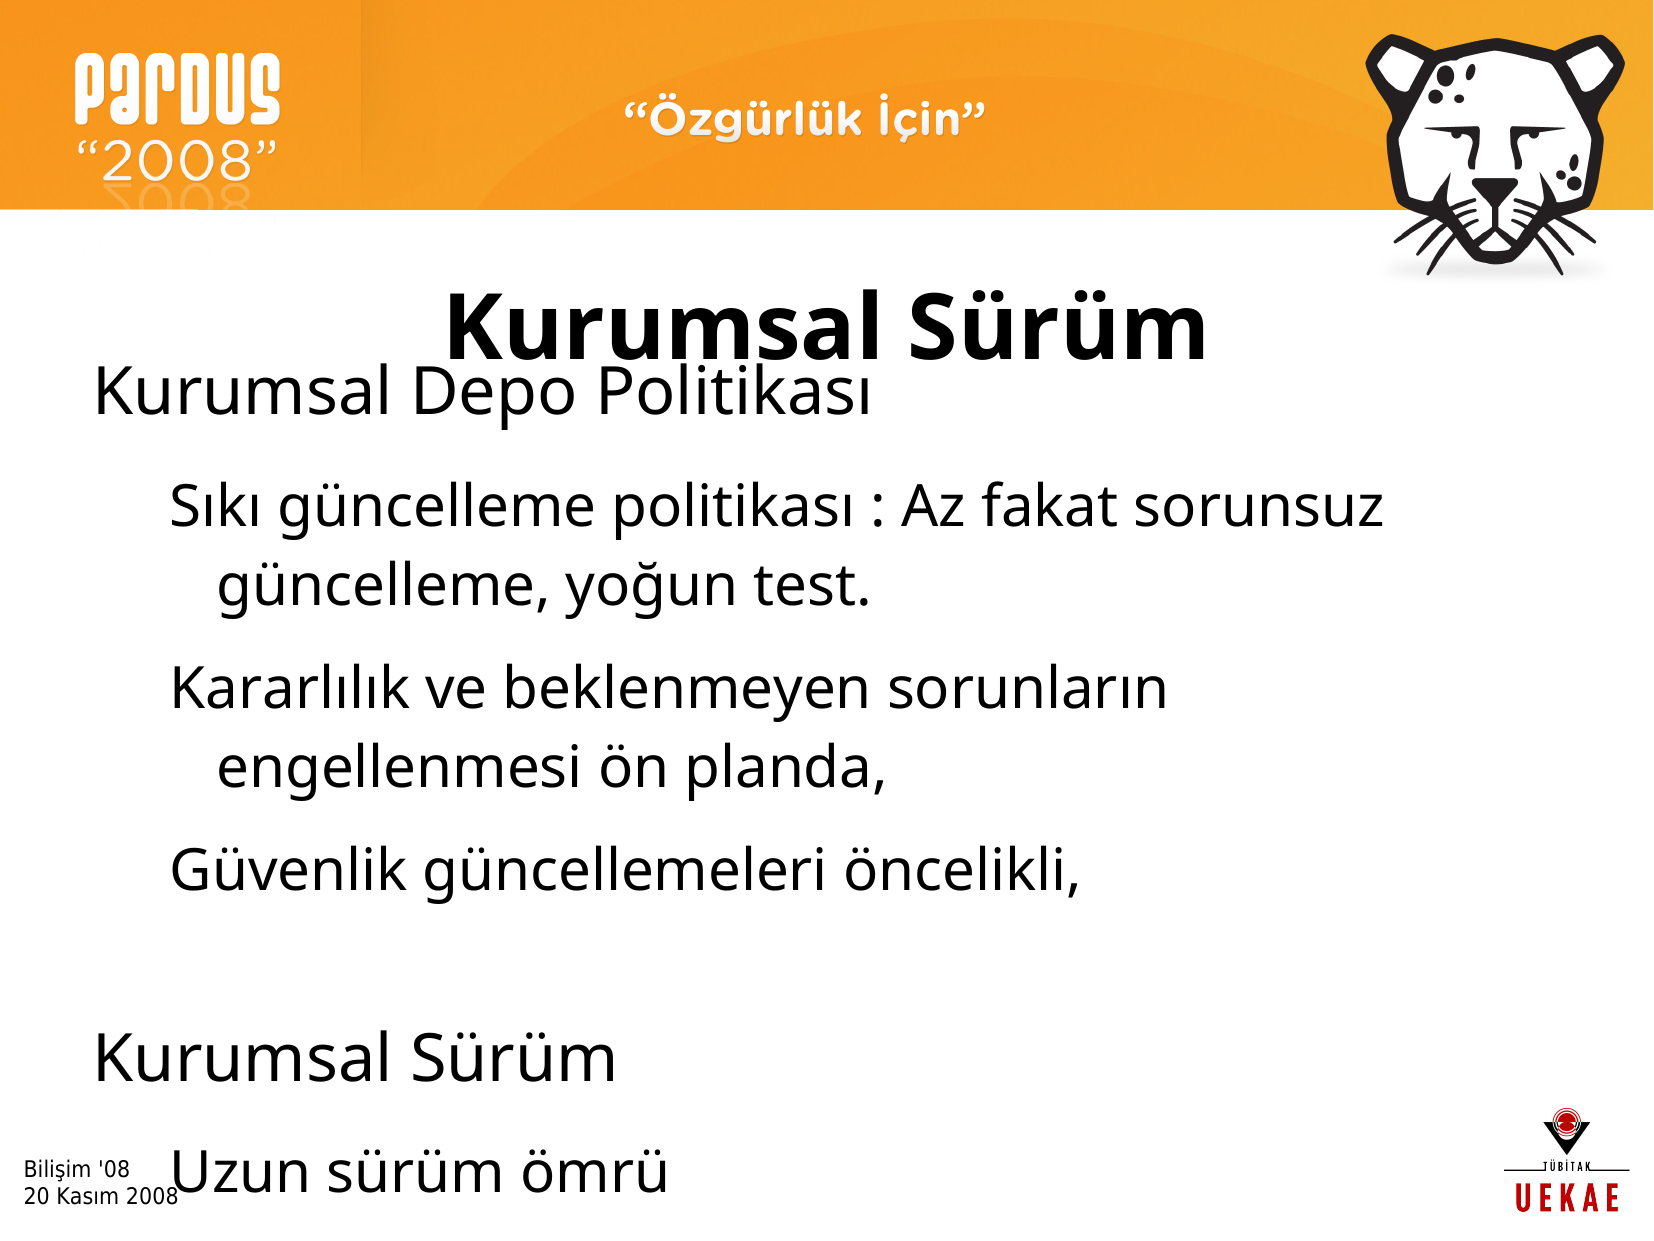

# Kurumsal Sürüm
Kurumsal Depo Politikası
Sıkı güncelleme politikası : Az fakat sorunsuz güncelleme, yoğun test.
Kararlılık ve beklenmeyen sorunların engellenmesi ön planda,
Güvenlik güncellemeleri öncelikli,
Kurumsal Sürüm
Uzun sürüm ömrü
Test edilmiş, yaygın kullanılan taban platform
Uzaktan yönetim altyapısı ve araçları